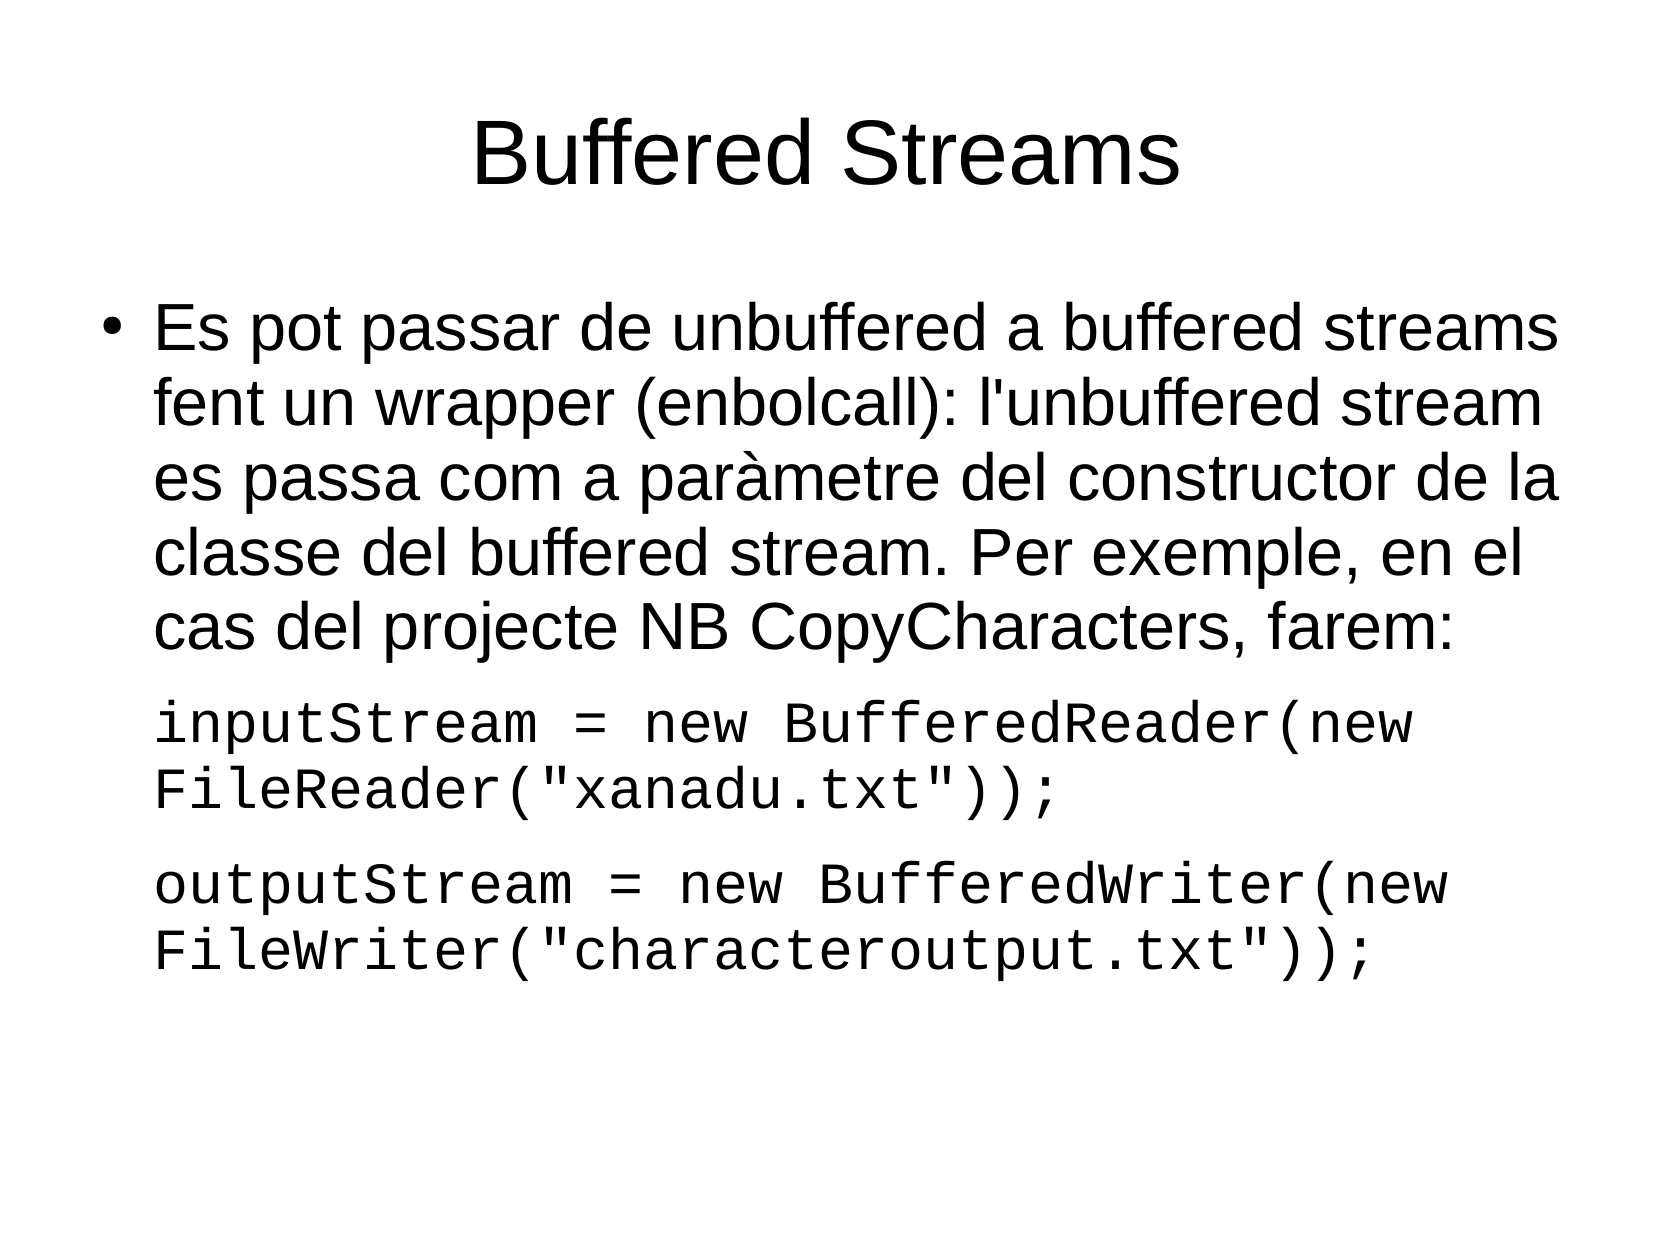

# Buffered Streams
Es pot passar de unbuffered a buffered streams fent un wrapper (enbolcall): l'unbuffered stream es passa com a paràmetre del constructor de la classe del buffered stream. Per exemple, en el cas del projecte NB CopyCharacters, farem:
inputStream = new BufferedReader(new FileReader("xanadu.txt"));
outputStream = new BufferedWriter(new FileWriter("characteroutput.txt"));